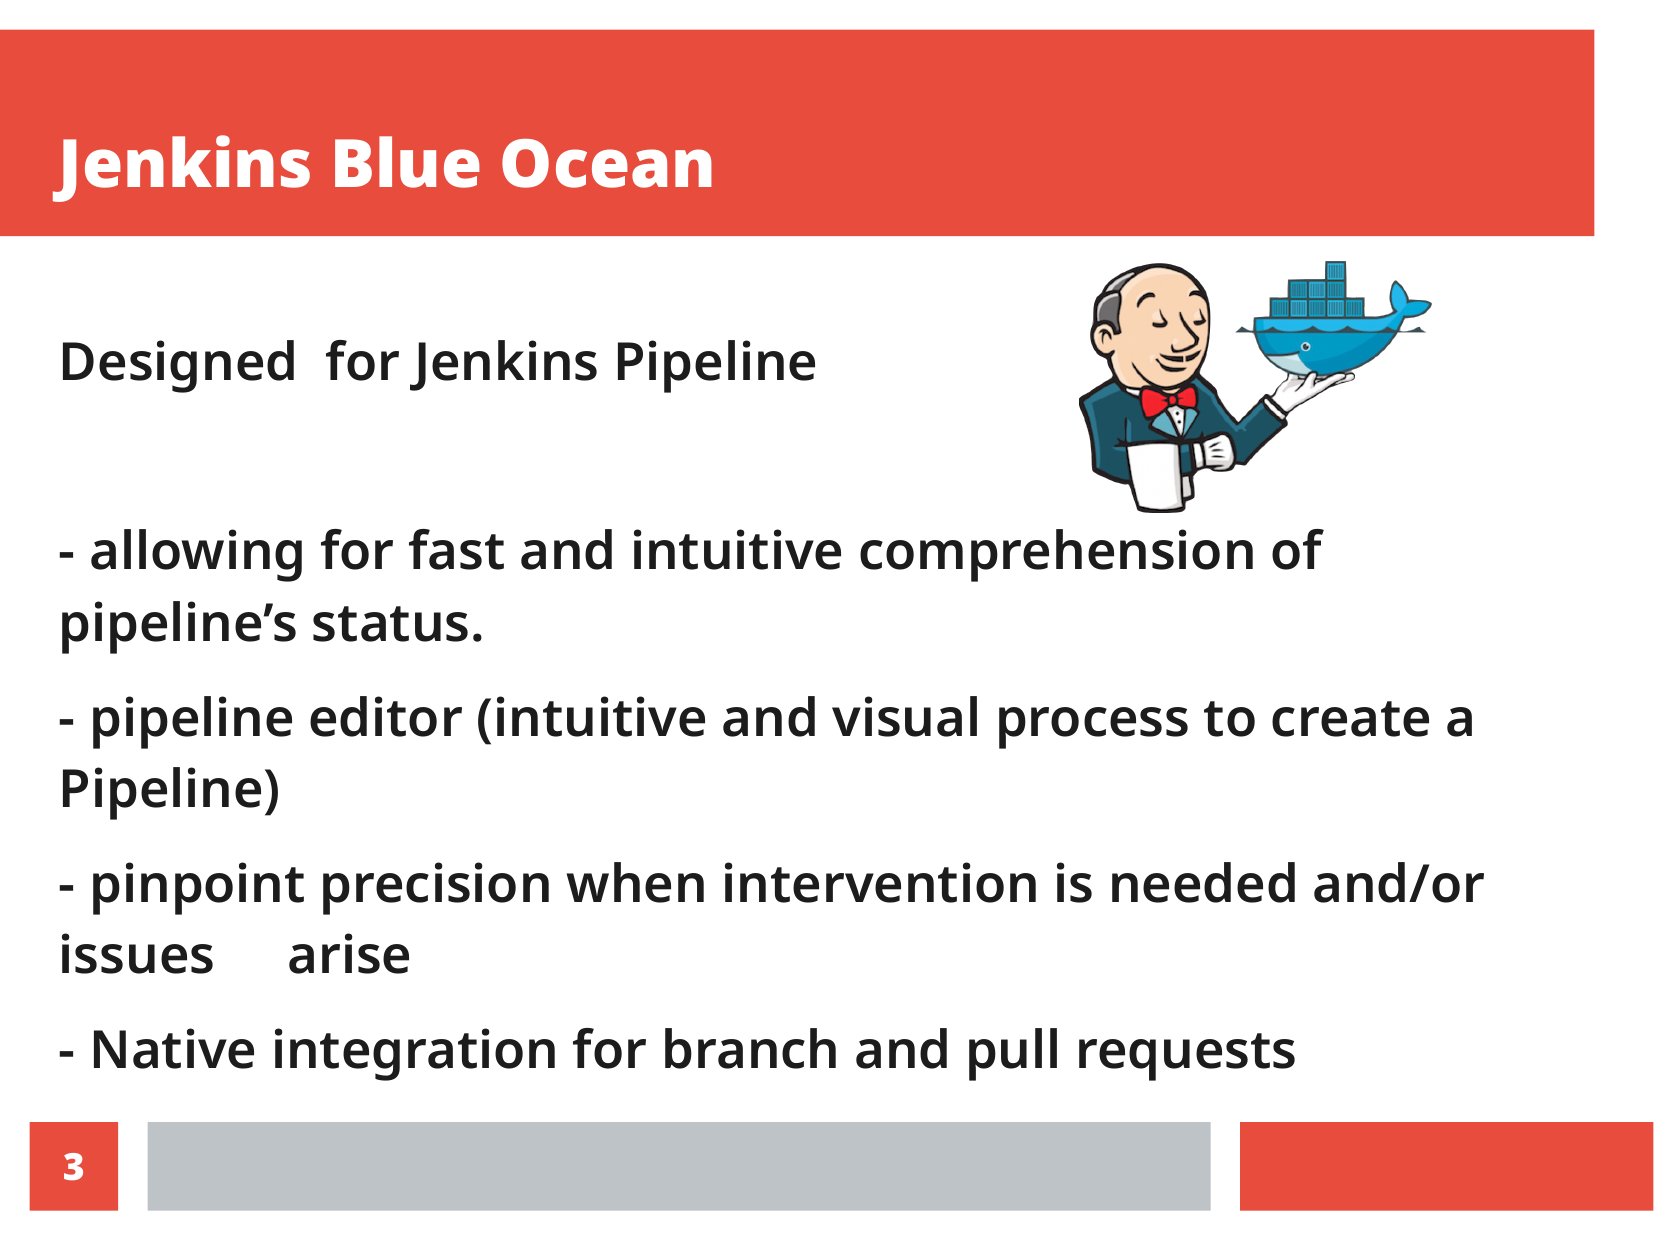

# Jenkins Blue Ocean
Designed for Jenkins Pipeline
- allowing for fast and intuitive comprehension of pipeline’s status.
- pipeline editor (intuitive and visual process to create a Pipeline)
- pinpoint precision when intervention is needed and/or issues 	 arise
- Native integration for branch and pull requests
3